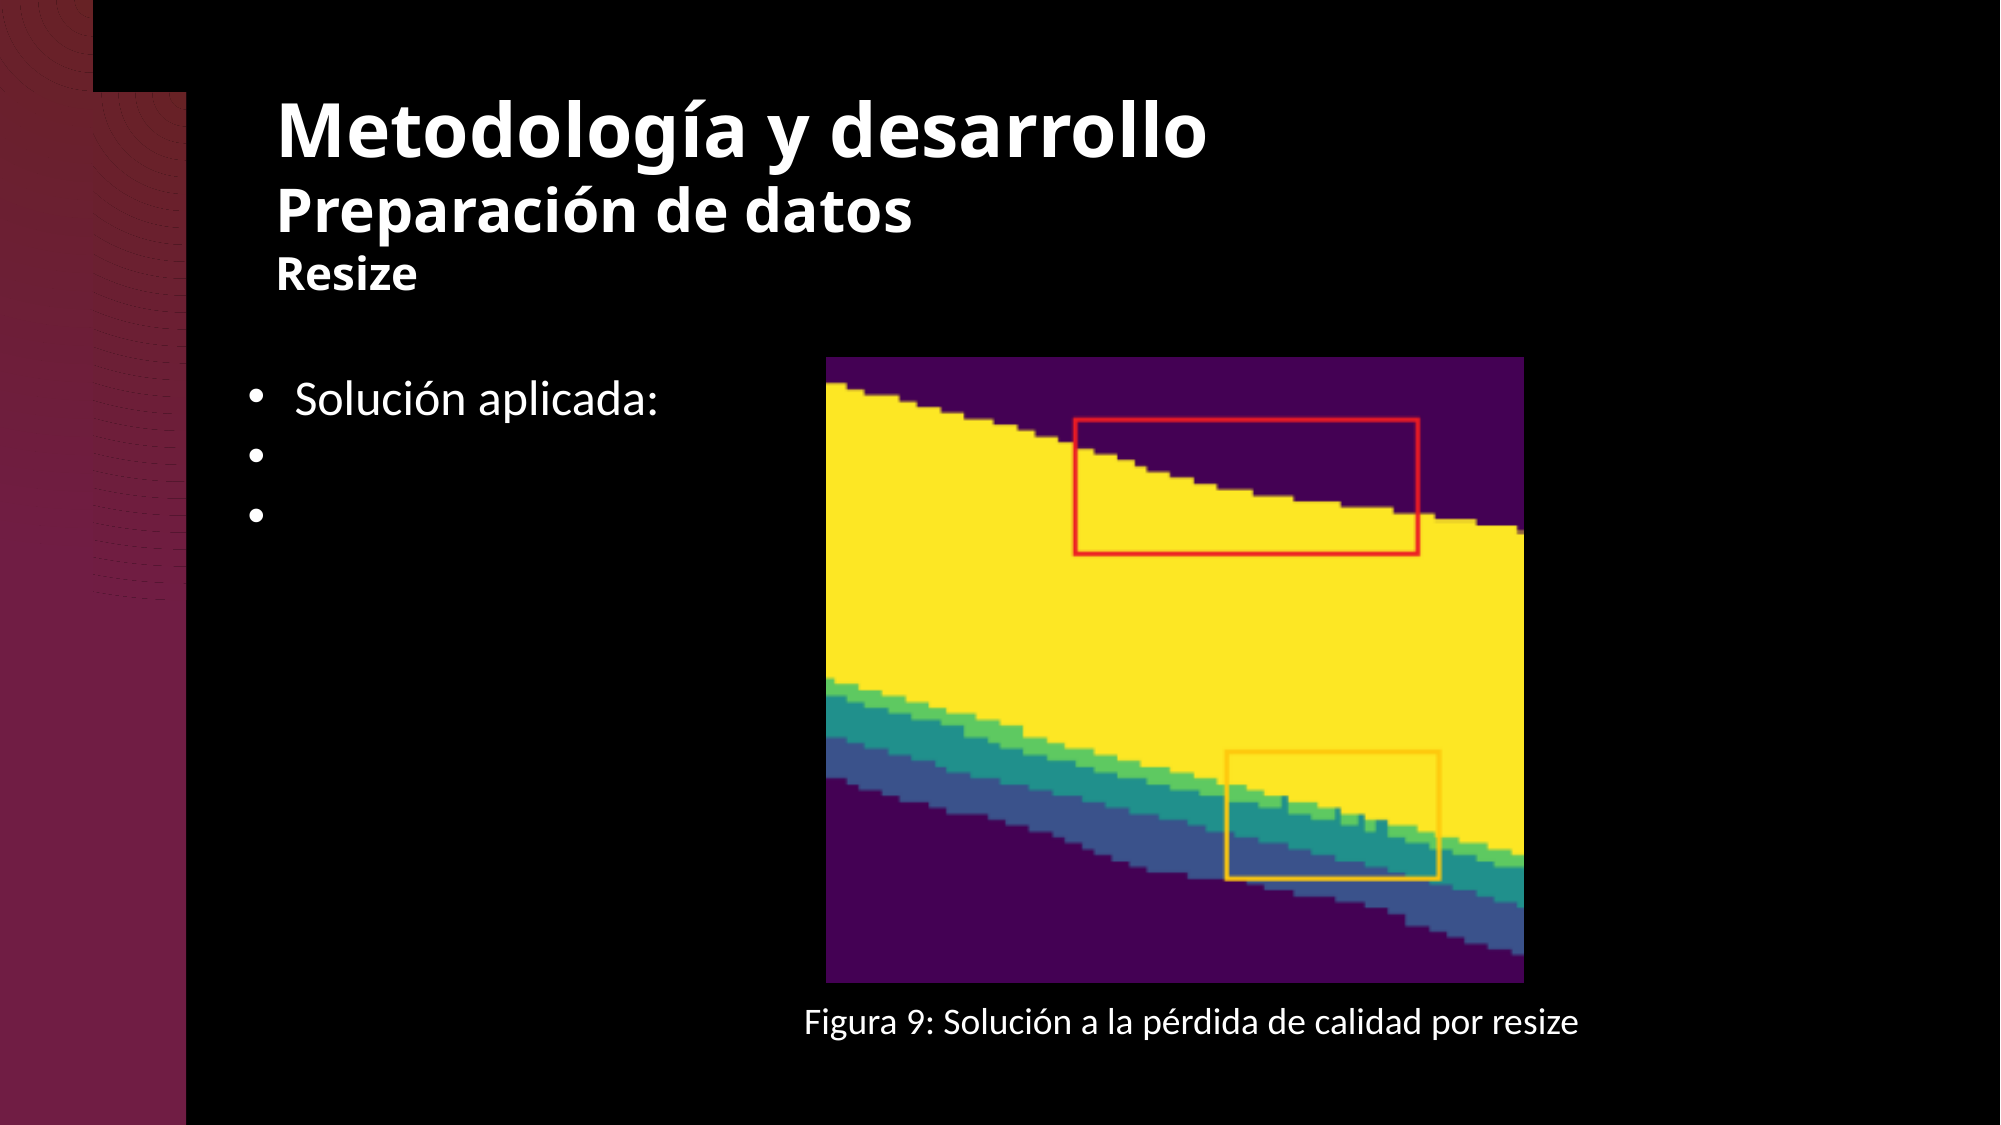

# Metodología y desarrollo Preparación de datos Resize
Solución aplicada:
Figura 9: Solución a la pérdida de calidad por resize